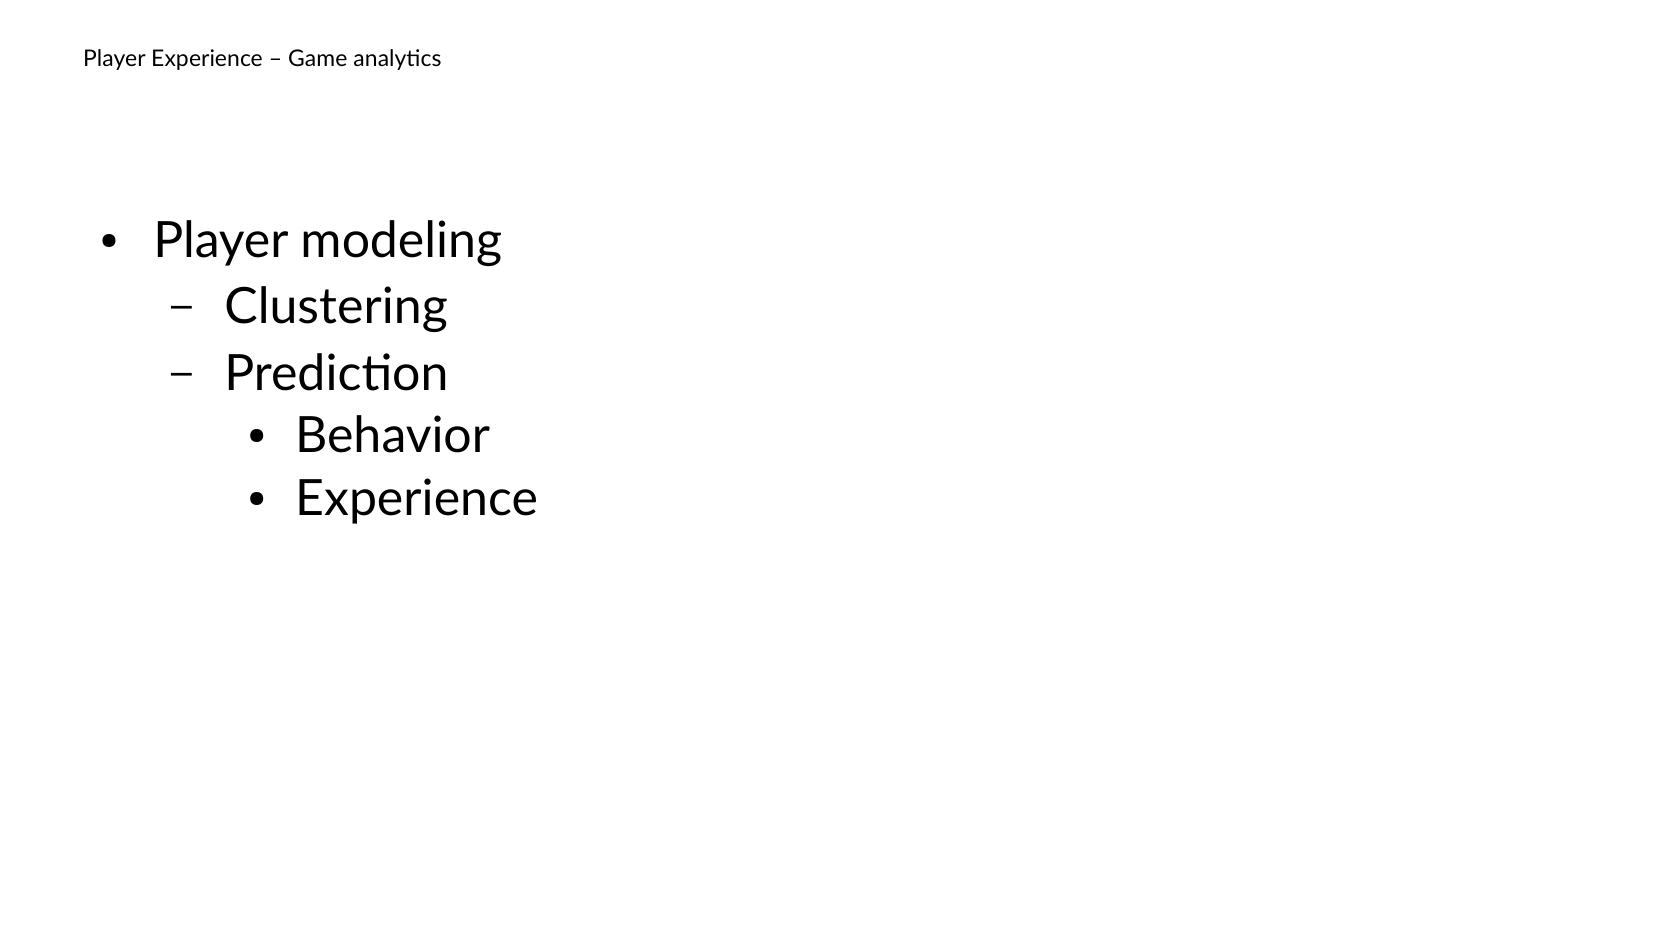

# Player Experience – Game analytics
Player modeling
Clustering
Prediction
Behavior
Experience